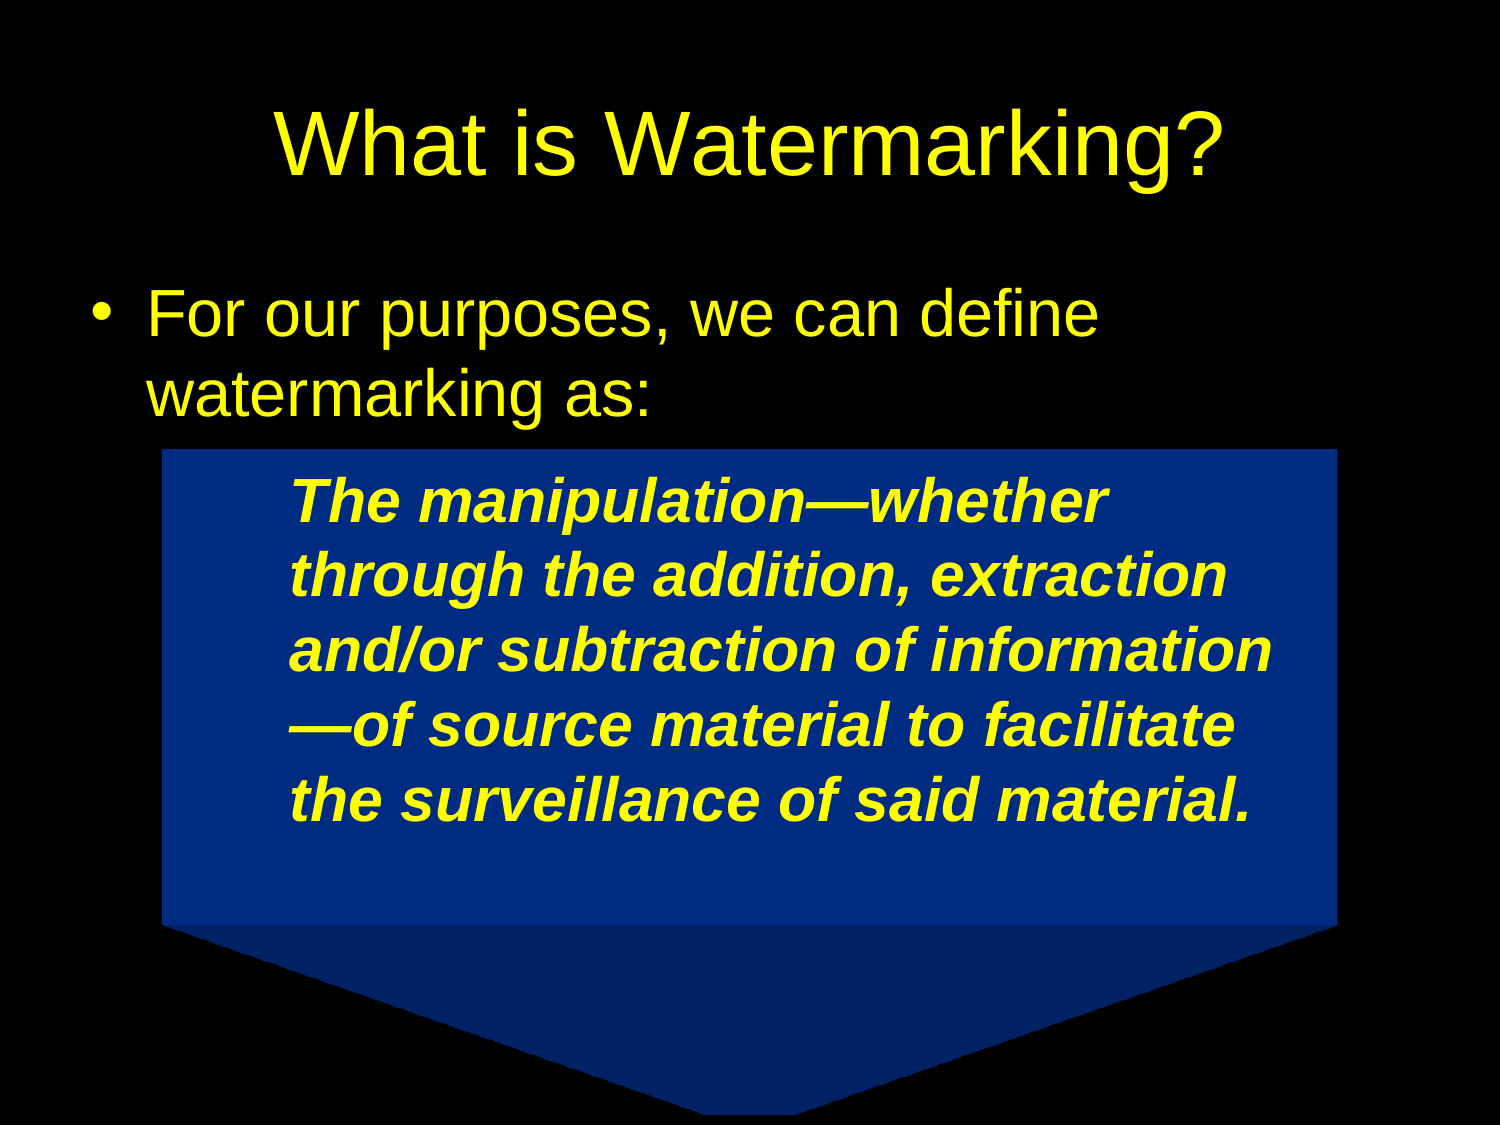

# What is Watermarking?
For our purposes, we can define watermarking as:
The manipulation—whether through the addition, extraction and/or subtraction of information—of source material to facilitate the surveillance of said material.